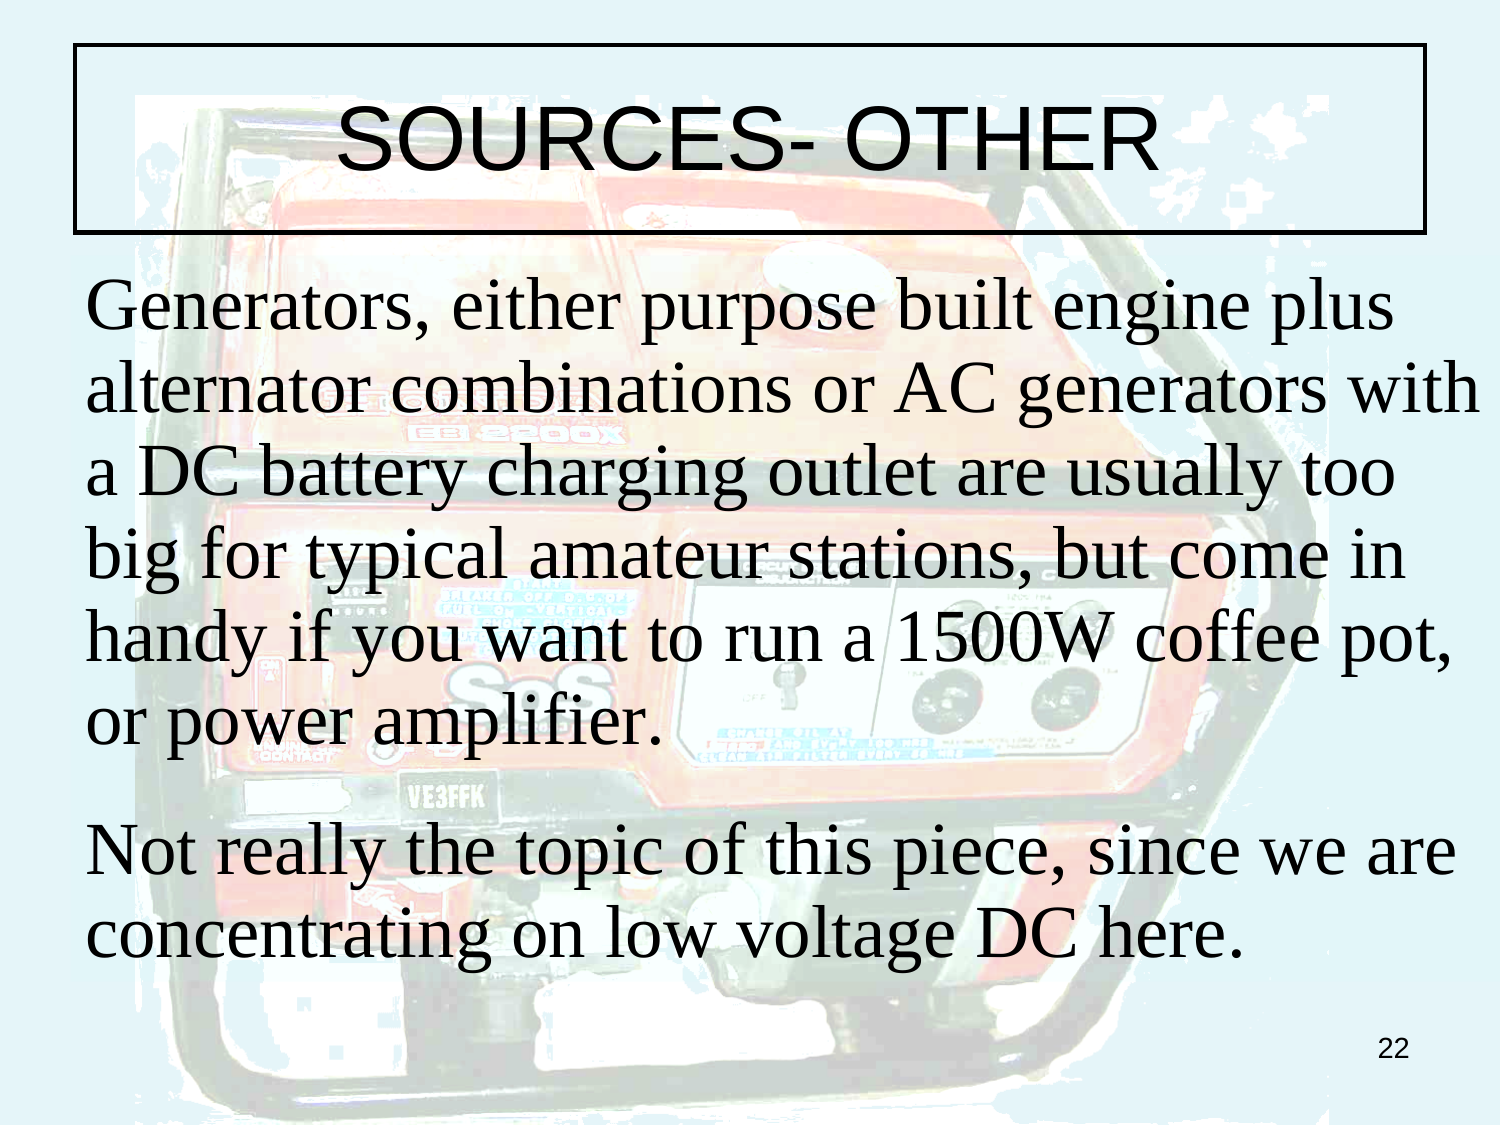

# SOURCES- OTHER
Generators, either purpose built engine plus alternator combinations or AC generators with a DC battery charging outlet are usually too big for typical amateur stations, but come in handy if you want to run a 1500W coffee pot, or power amplifier.
Not really the topic of this piece, since we are concentrating on low voltage DC here.
22